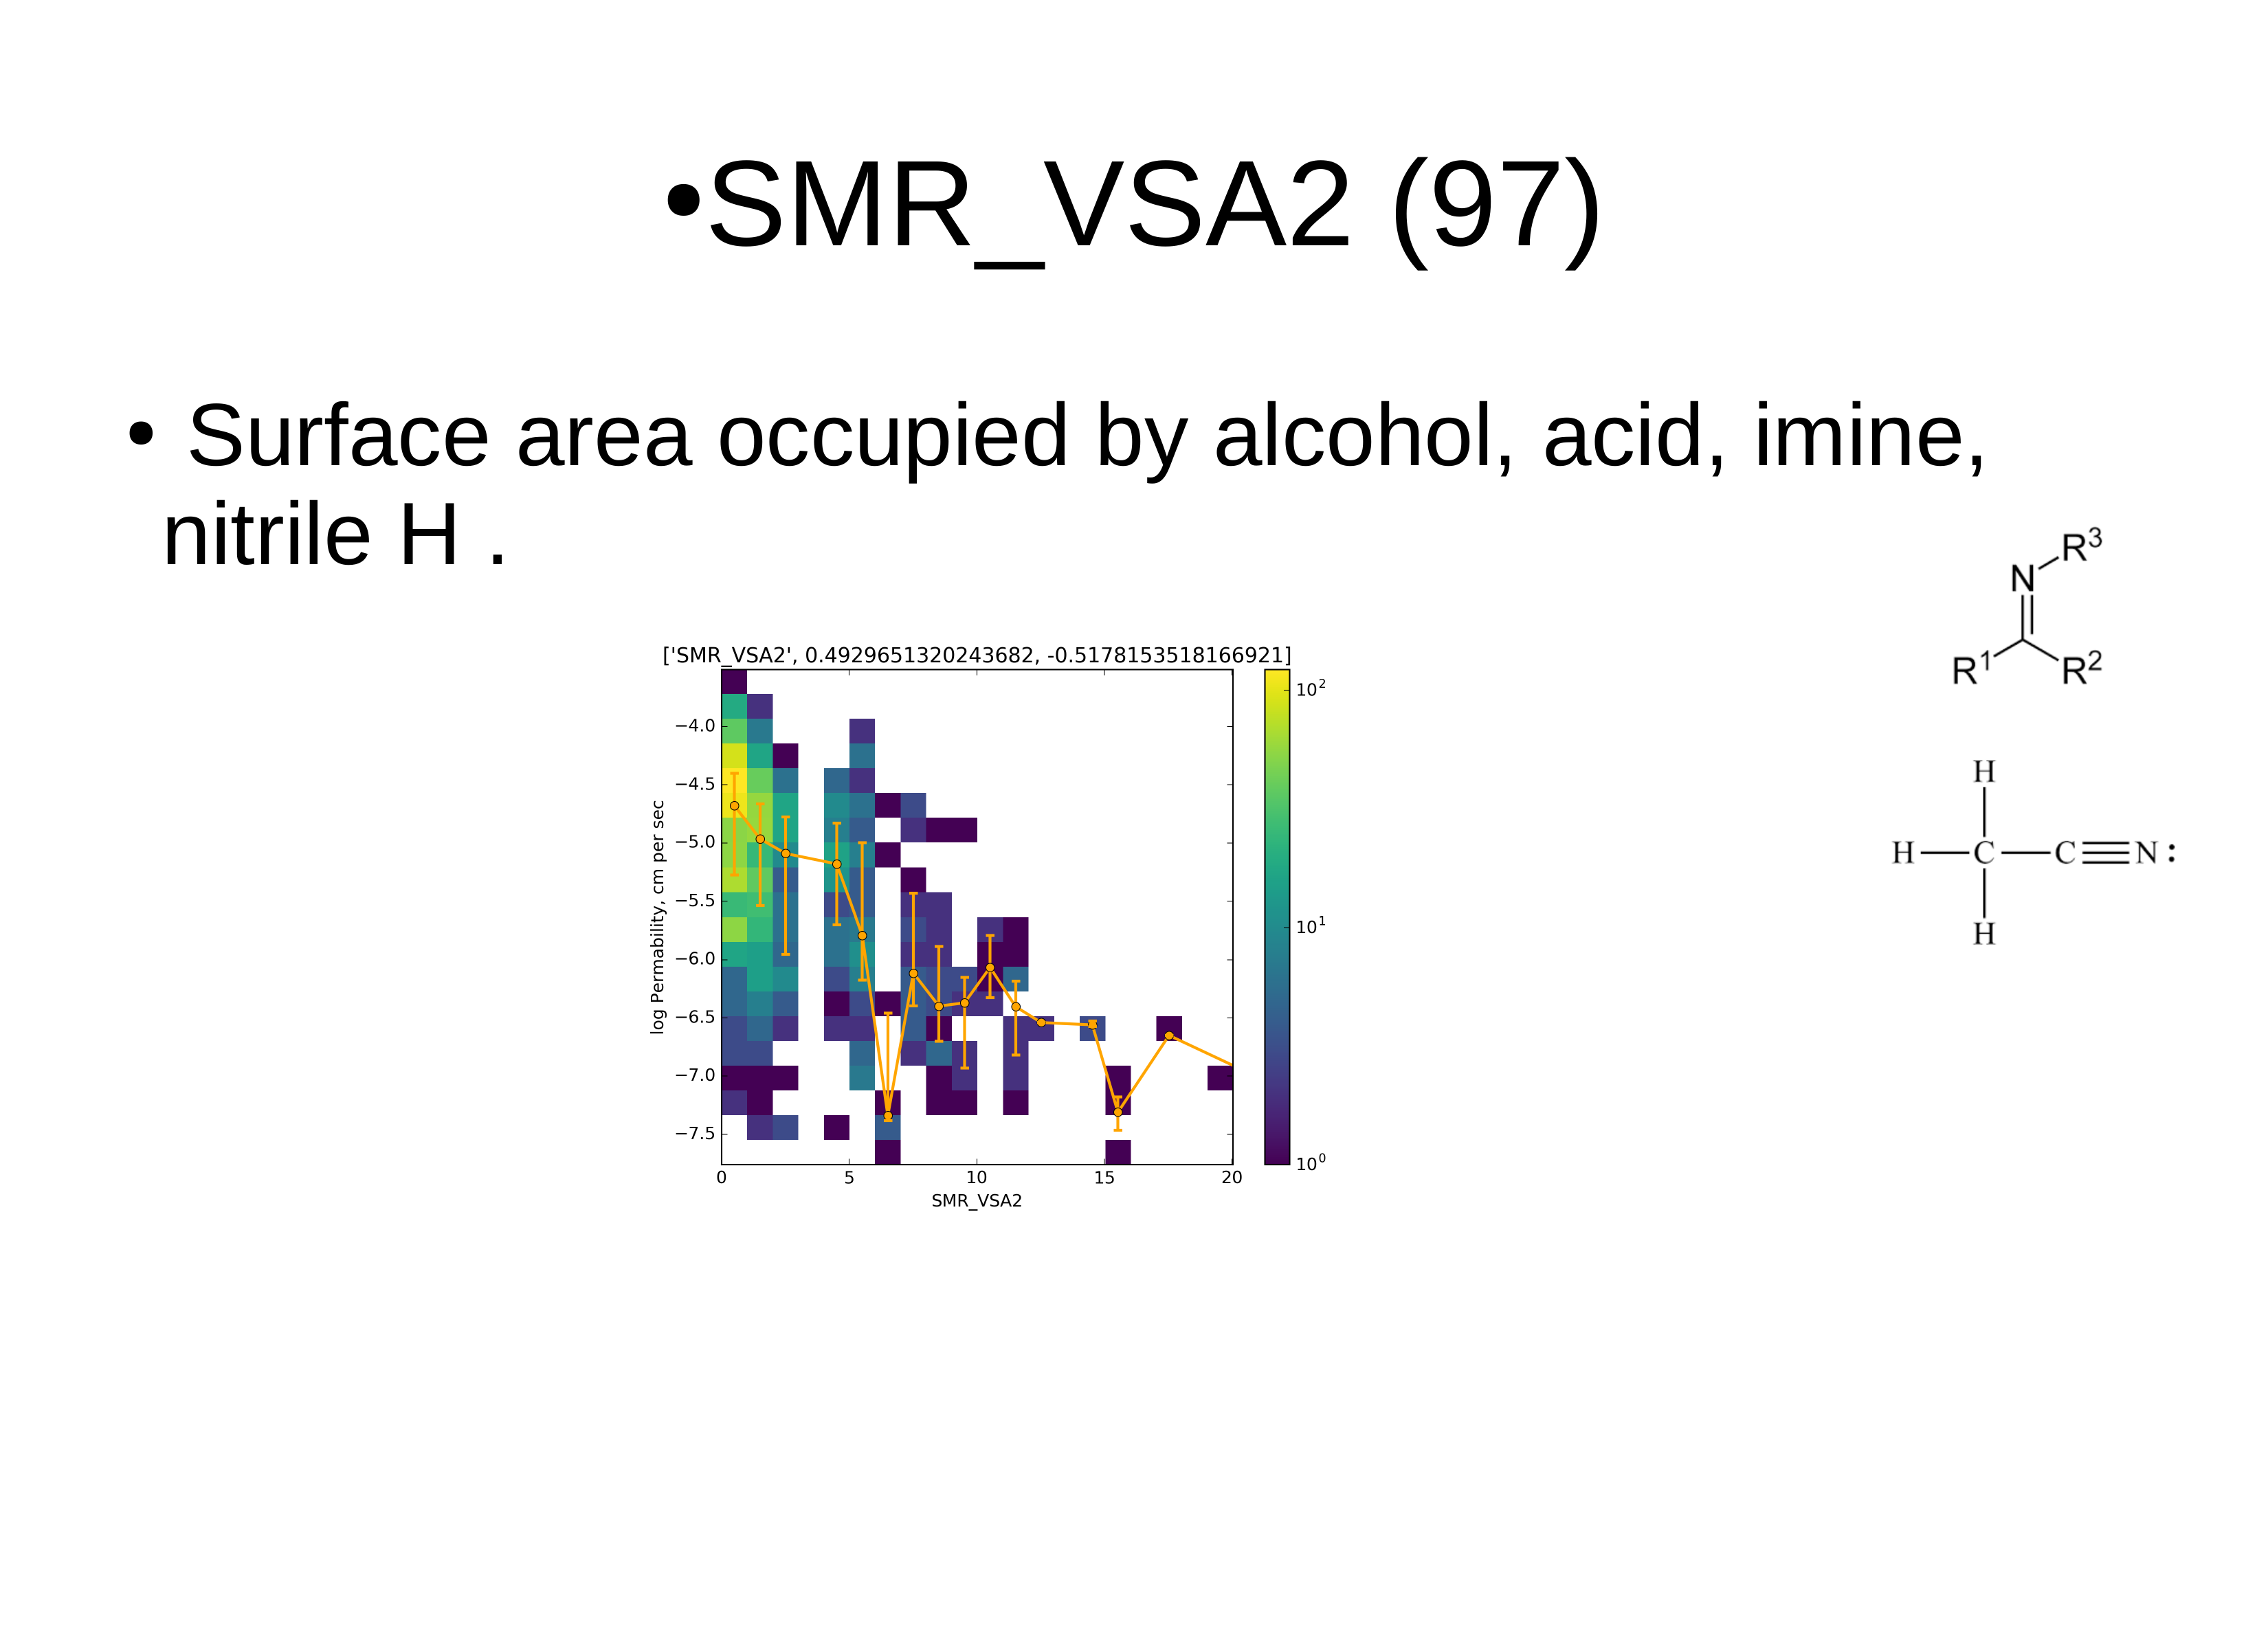

# SMR_VSA2 (97)
 Surface area occupied by alcohol, acid, imine, nitrile H .